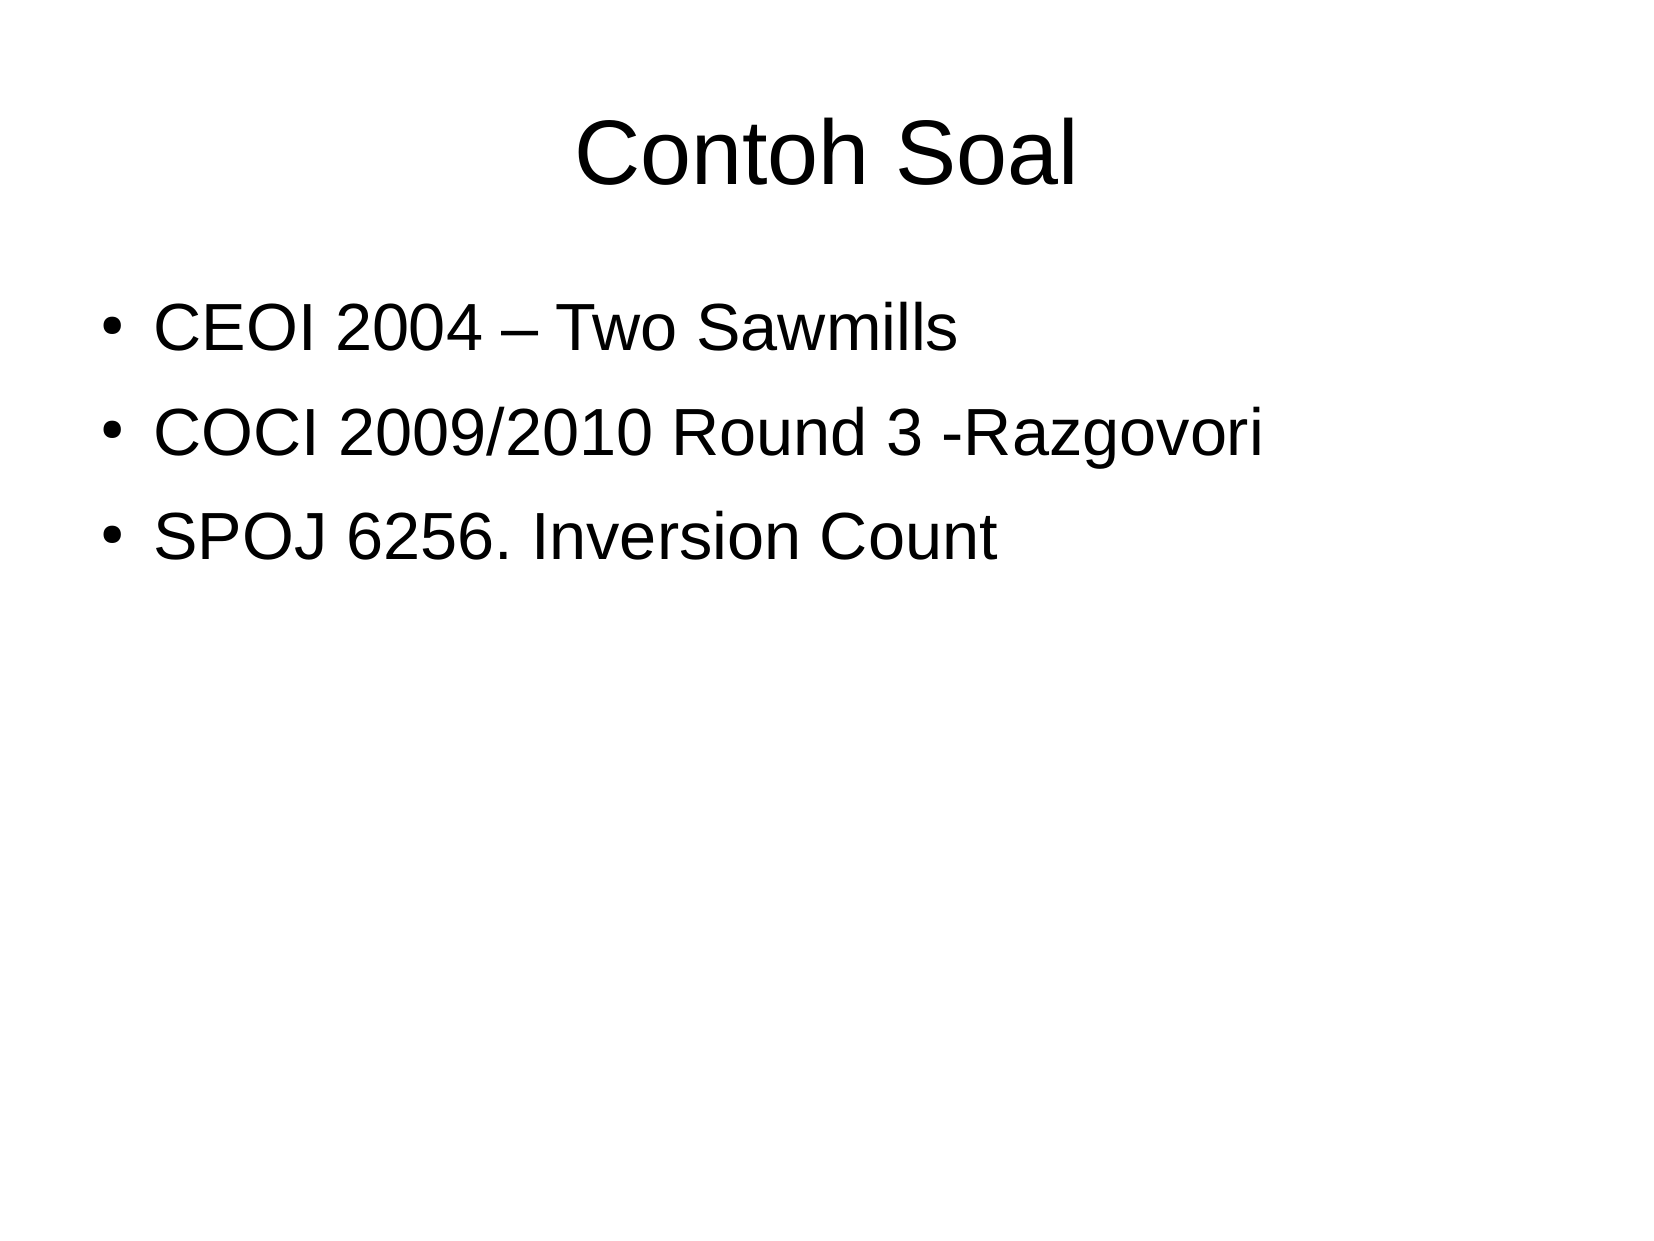

# Contoh Soal
CEOI 2004 – Two Sawmills
COCI 2009/2010 Round 3 -Razgovori
SPOJ 6256. Inversion Count